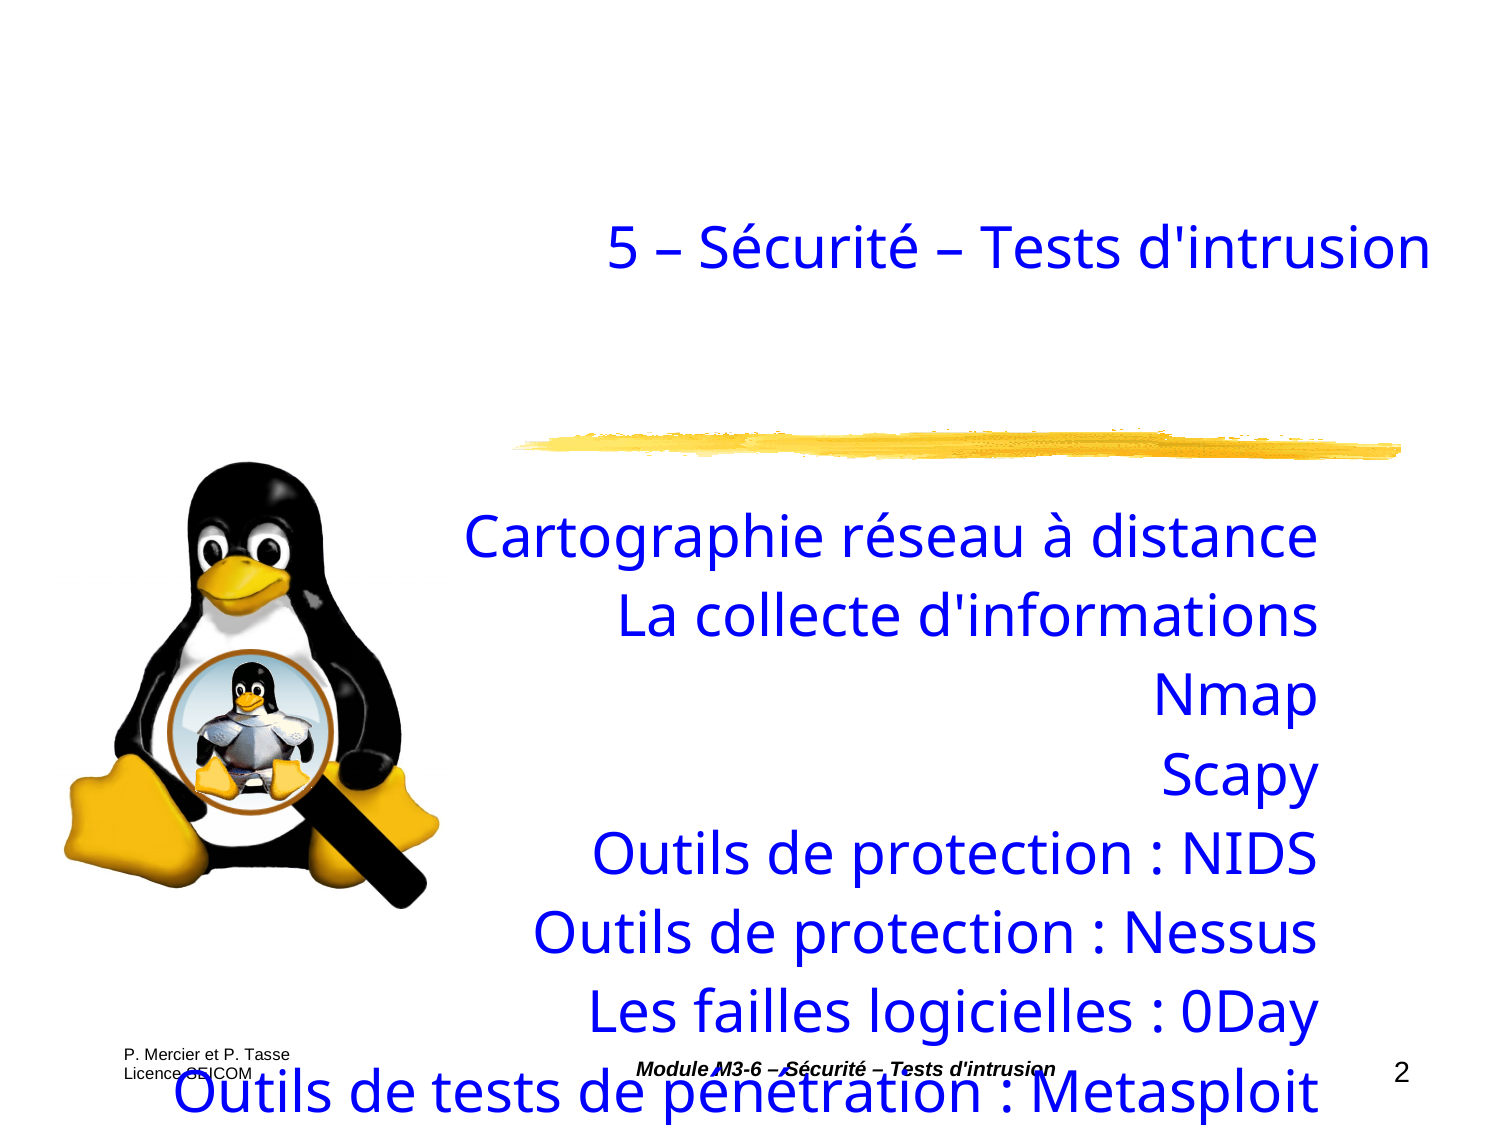

# 5 – Sécurité – Tests d'intrusion
Cartographie réseau à distance
La collecte d'informations
Nmap
Scapy
Outils de protection : NIDS
Outils de protection : Nessus
Les failles logicielles : 0Day
Outils de tests de pénétration : Metasploit